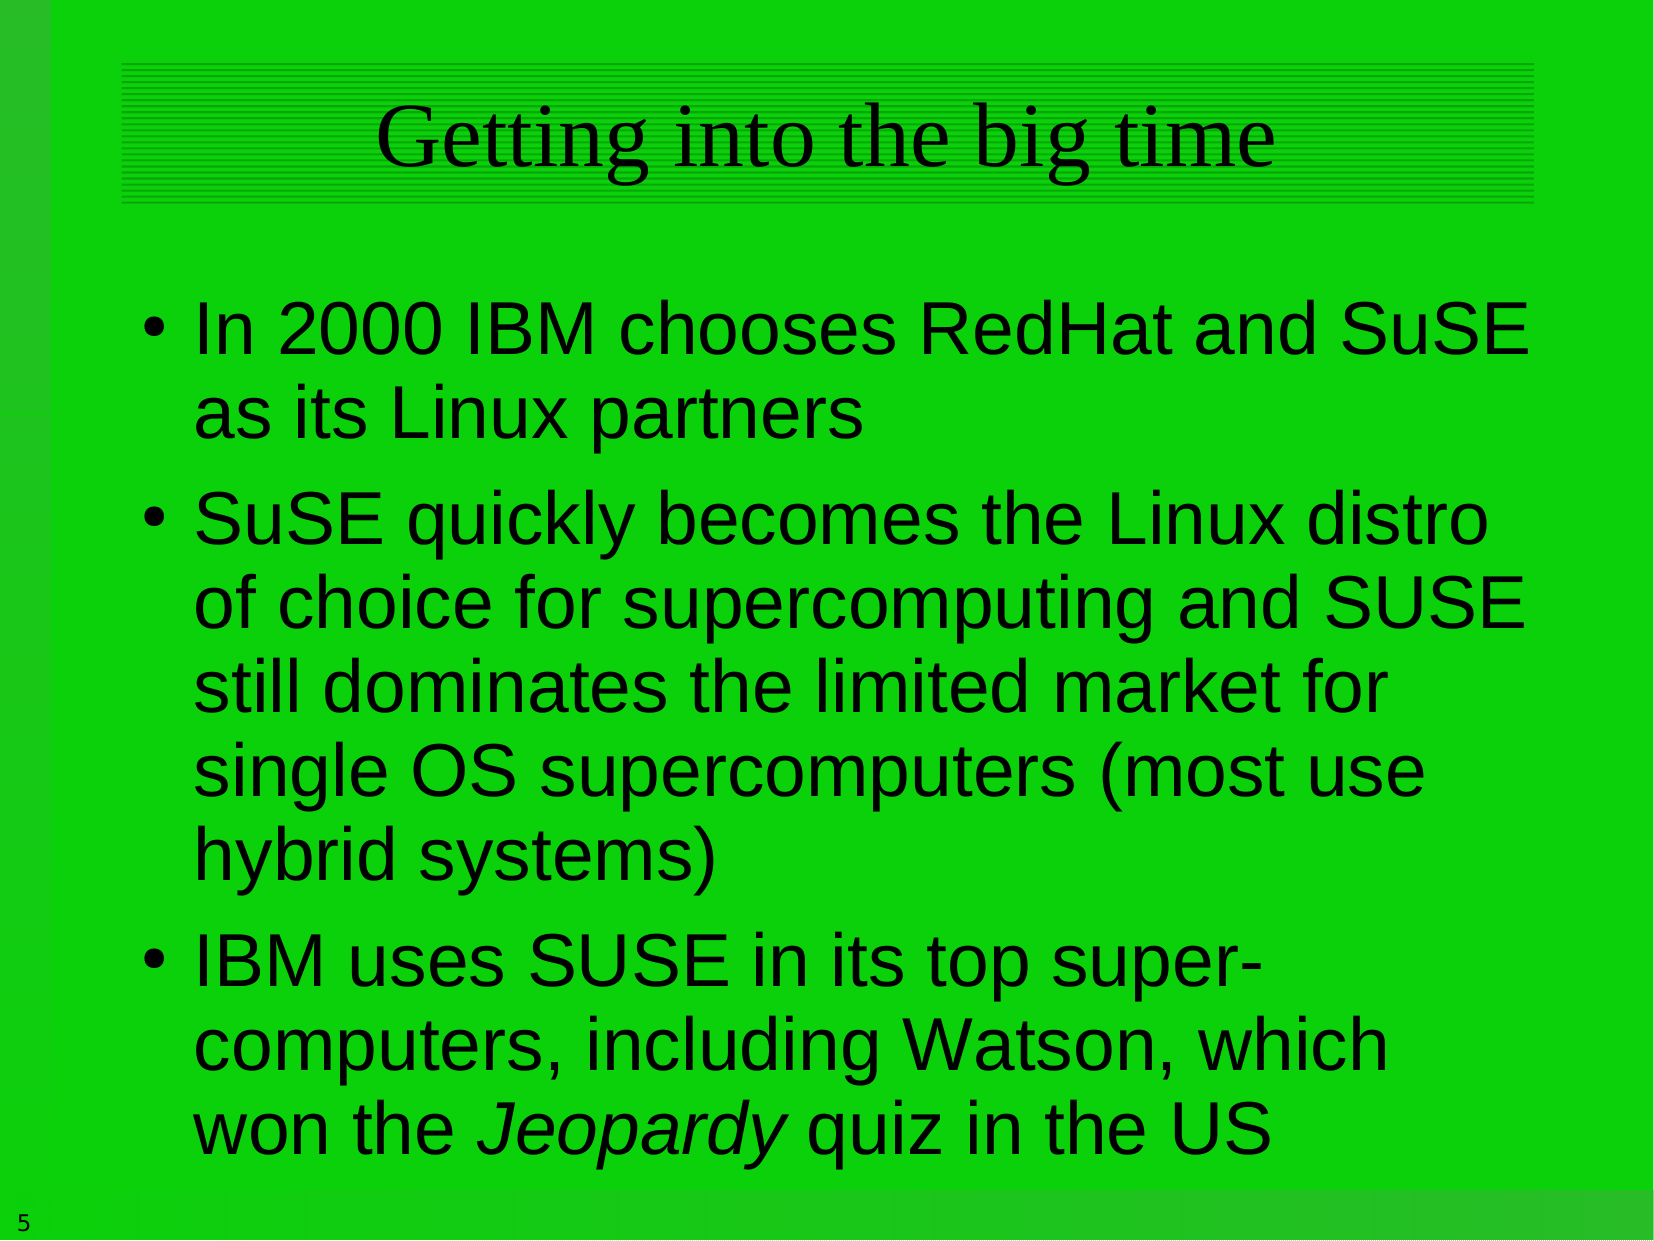

# Getting into the big time
In 2000 IBM chooses RedHat and SuSE as its Linux partners
SuSE quickly becomes the Linux distro of choice for supercomputing and SUSE still dominates the limited market for single OS supercomputers (most use hybrid systems)
IBM uses SUSE in its top super-computers, including Watson, which won the Jeopardy quiz in the US